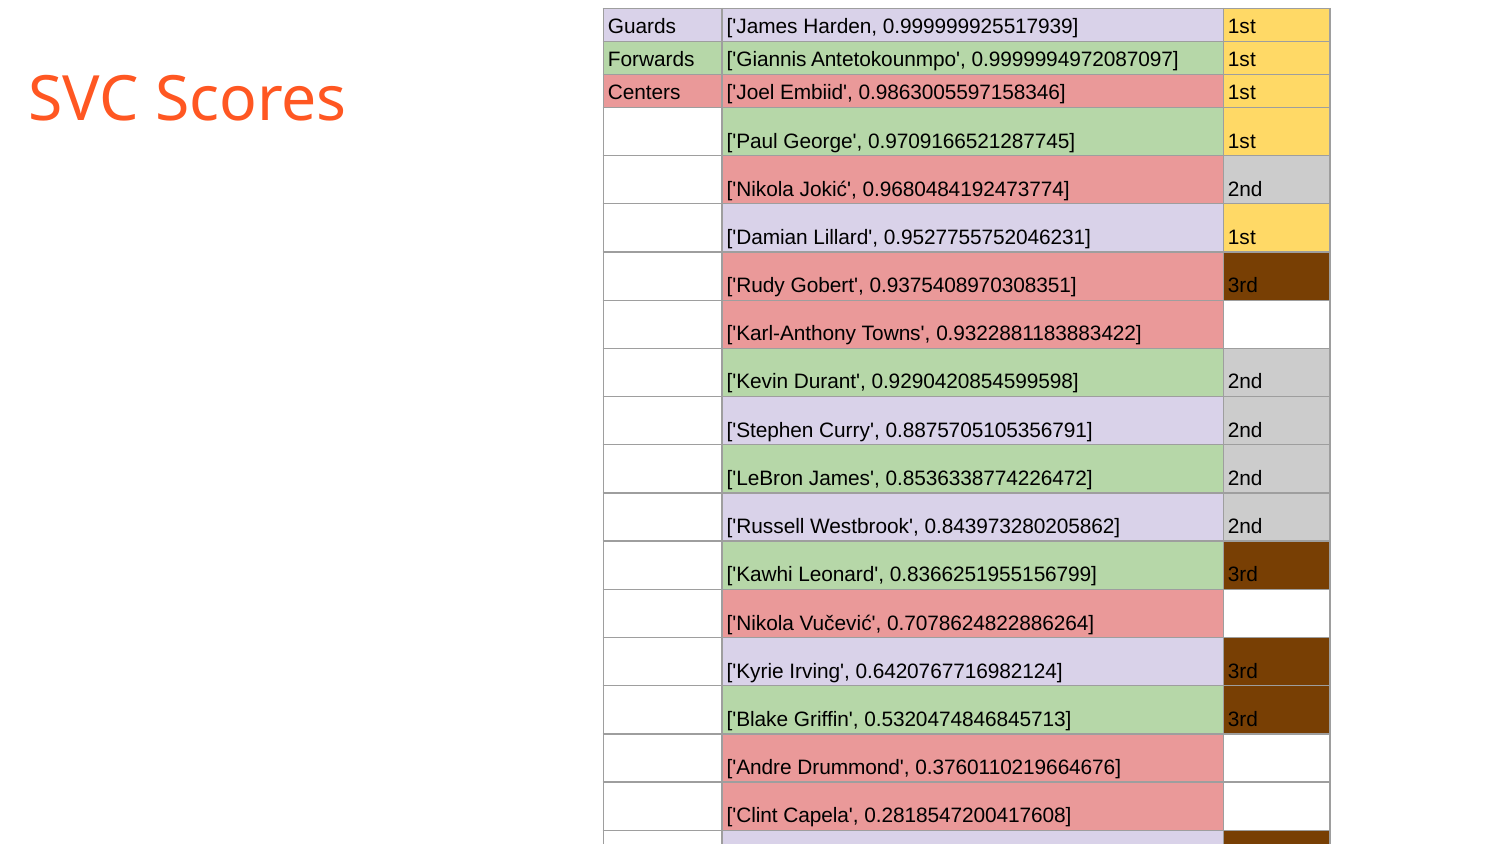

| Guards | ['James Harden, 0.999999925517939] | 1st |
| --- | --- | --- |
| Forwards | ['Giannis Antetokounmpo', 0.9999994972087097] | 1st |
| Centers | ['Joel Embiid', 0.9863005597158346] | 1st |
| | ['Paul George', 0.9709166521287745] | 1st |
| | ['Nikola Jokić', 0.9680484192473774] | 2nd |
| | ['Damian Lillard', 0.9527755752046231] | 1st |
| | ['Rudy Gobert', 0.9375408970308351] | 3rd |
| | ['Karl-Anthony Towns', 0.9322881183883422] | |
| | ['Kevin Durant', 0.9290420854599598] | 2nd |
| | ['Stephen Curry', 0.8875705105356791] | 2nd |
| | ['LeBron James', 0.8536338774226472] | 2nd |
| | ['Russell Westbrook', 0.843973280205862] | 2nd |
| | ['Kawhi Leonard', 0.8366251955156799] | 3rd |
| | ['Nikola Vučević', 0.7078624822886264] | |
| | ['Kyrie Irving', 0.6420767716982124] | 3rd |
| | ['Blake Griffin', 0.5320474846845713] | 3rd |
| | ['Andre Drummond', 0.3760110219664676] | |
| | ['Clint Capela', 0.2818547200417608] | |
| | ['Kemba Walker', 0.21319666093306658] | 3rd |
# SVC Scores